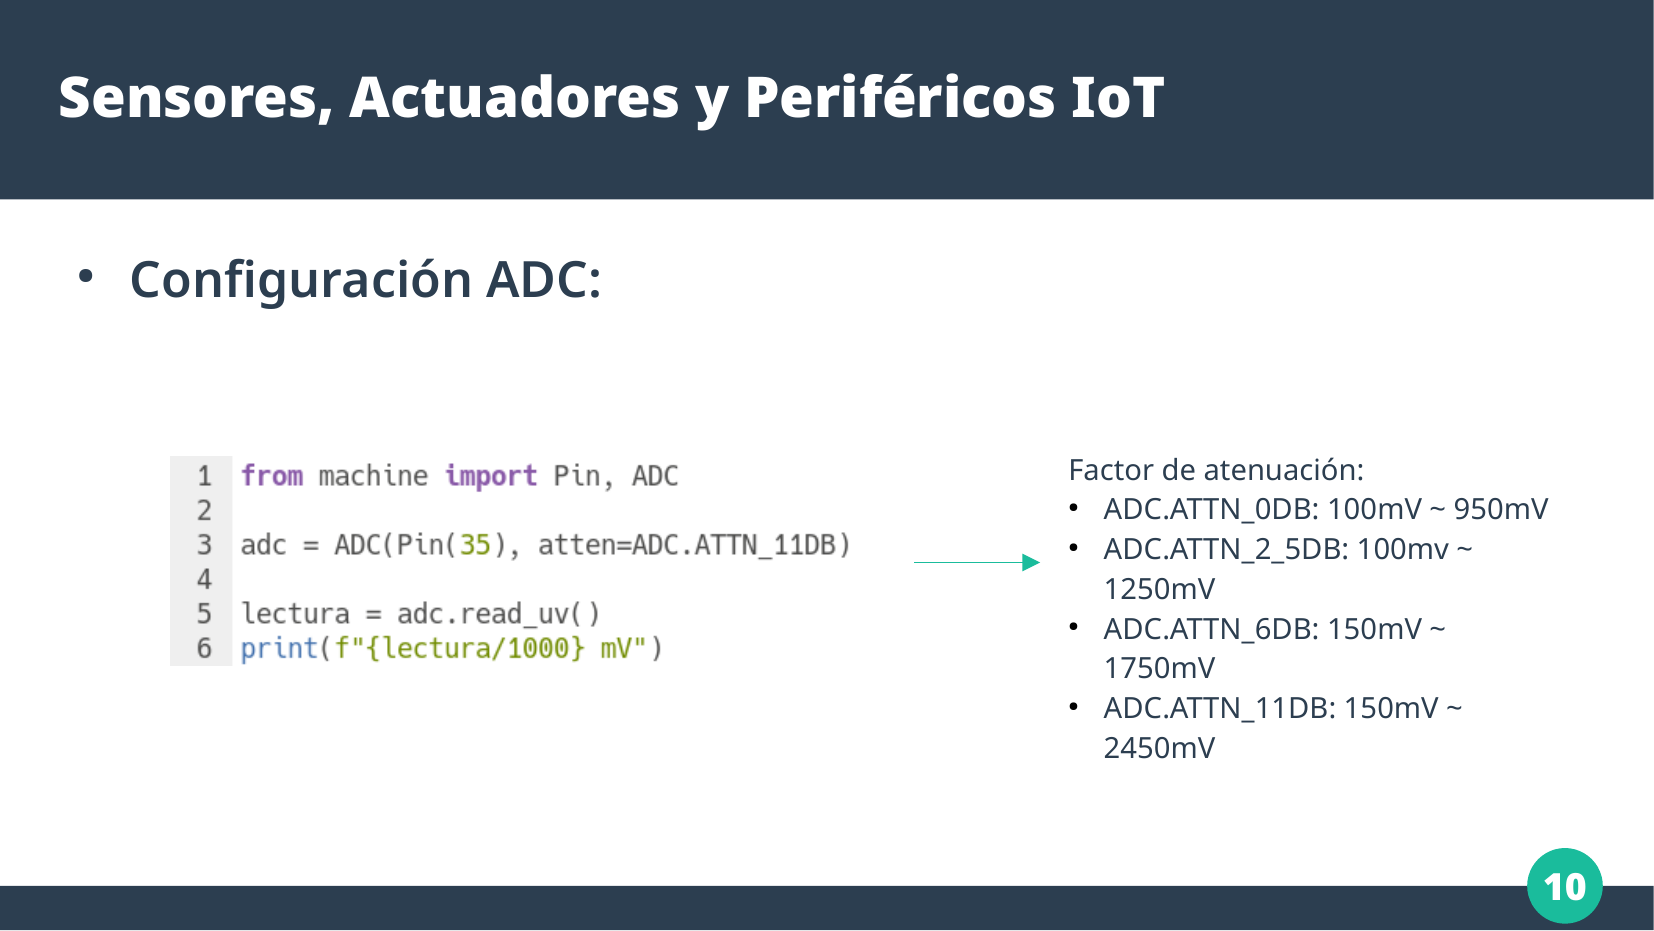

# Sensores, Actuadores y Periféricos IoT
Configuración ADC:
Factor de atenuación:
ADC.ATTN_0DB: 100mV ~ 950mV
ADC.ATTN_2_5DB: 100mv ~ 1250mV
ADC.ATTN_6DB: 150mV ~ 1750mV
ADC.ATTN_11DB: 150mV ~ 2450mV